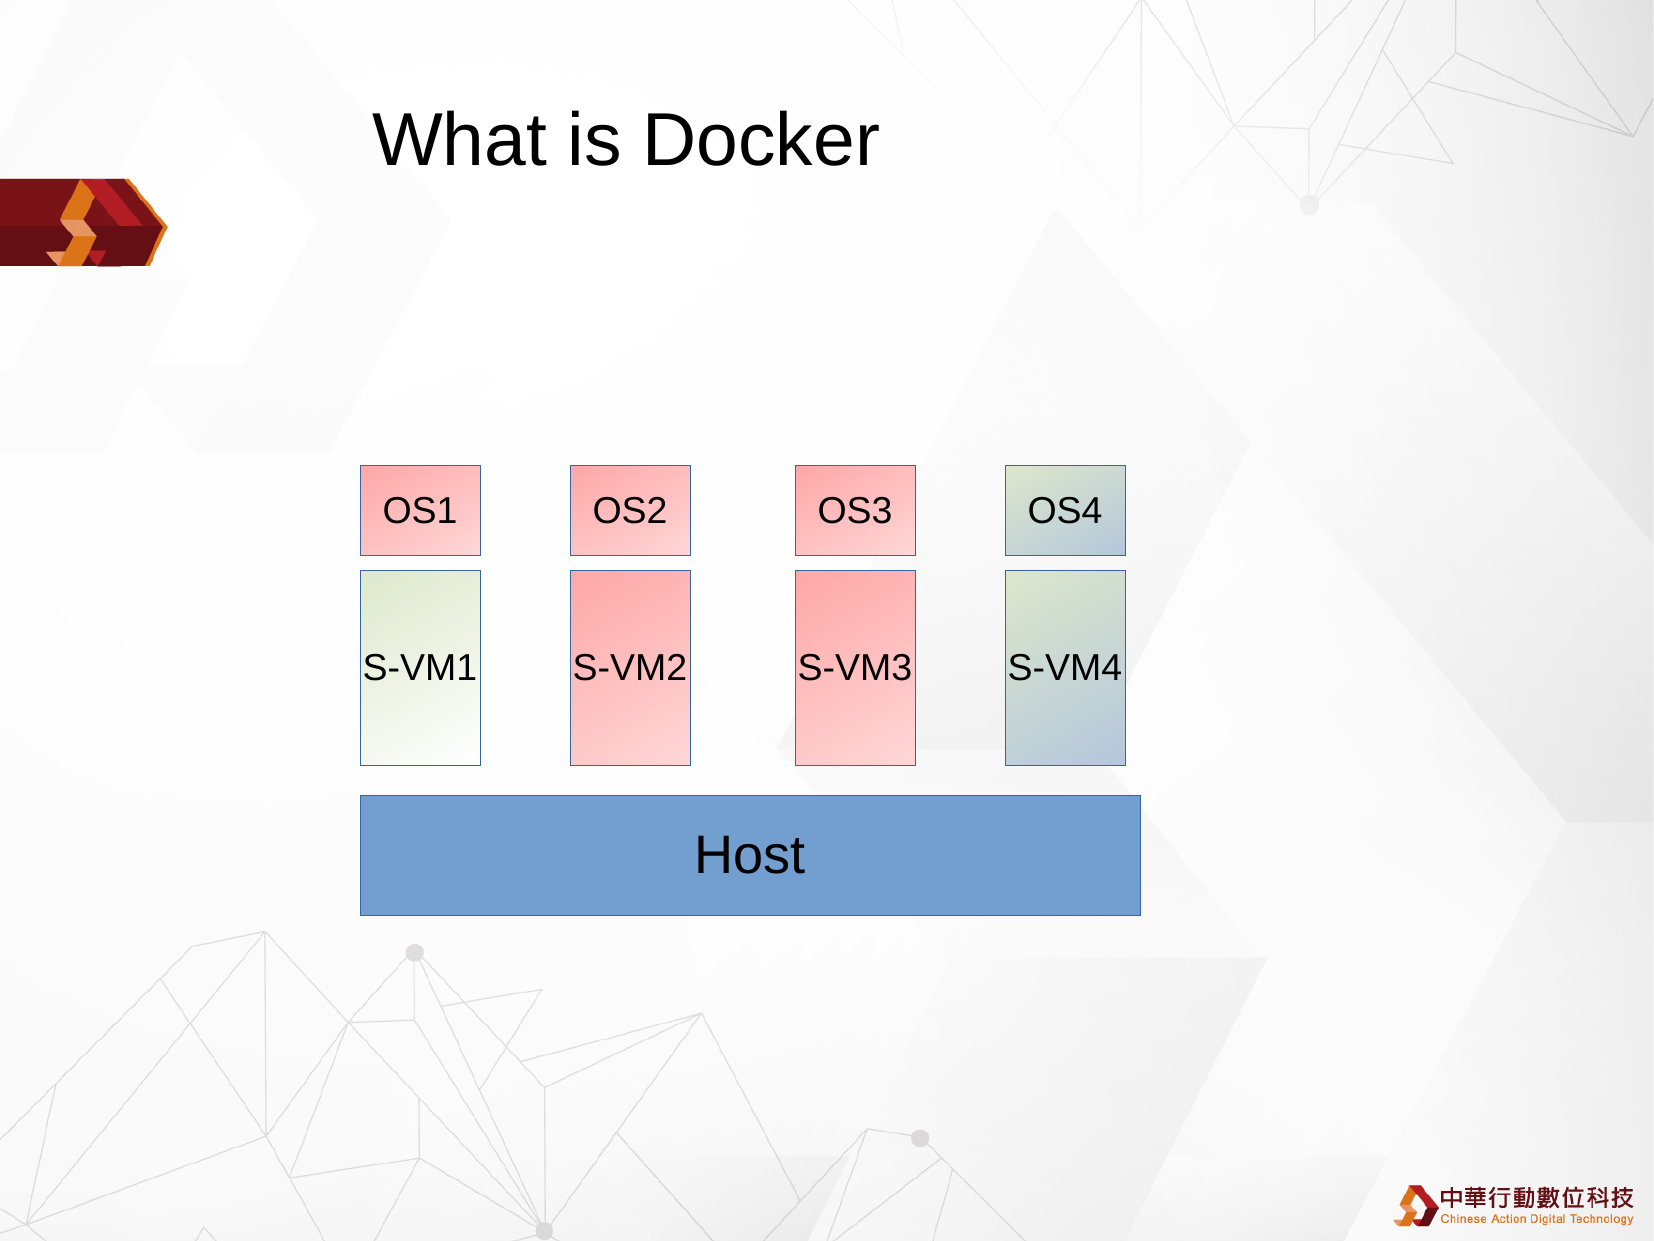

# What is Docker
OS1
OS2
OS3
OS4
VM1
S-VM1
S-VM2
S-VM3
S-VM4
Host